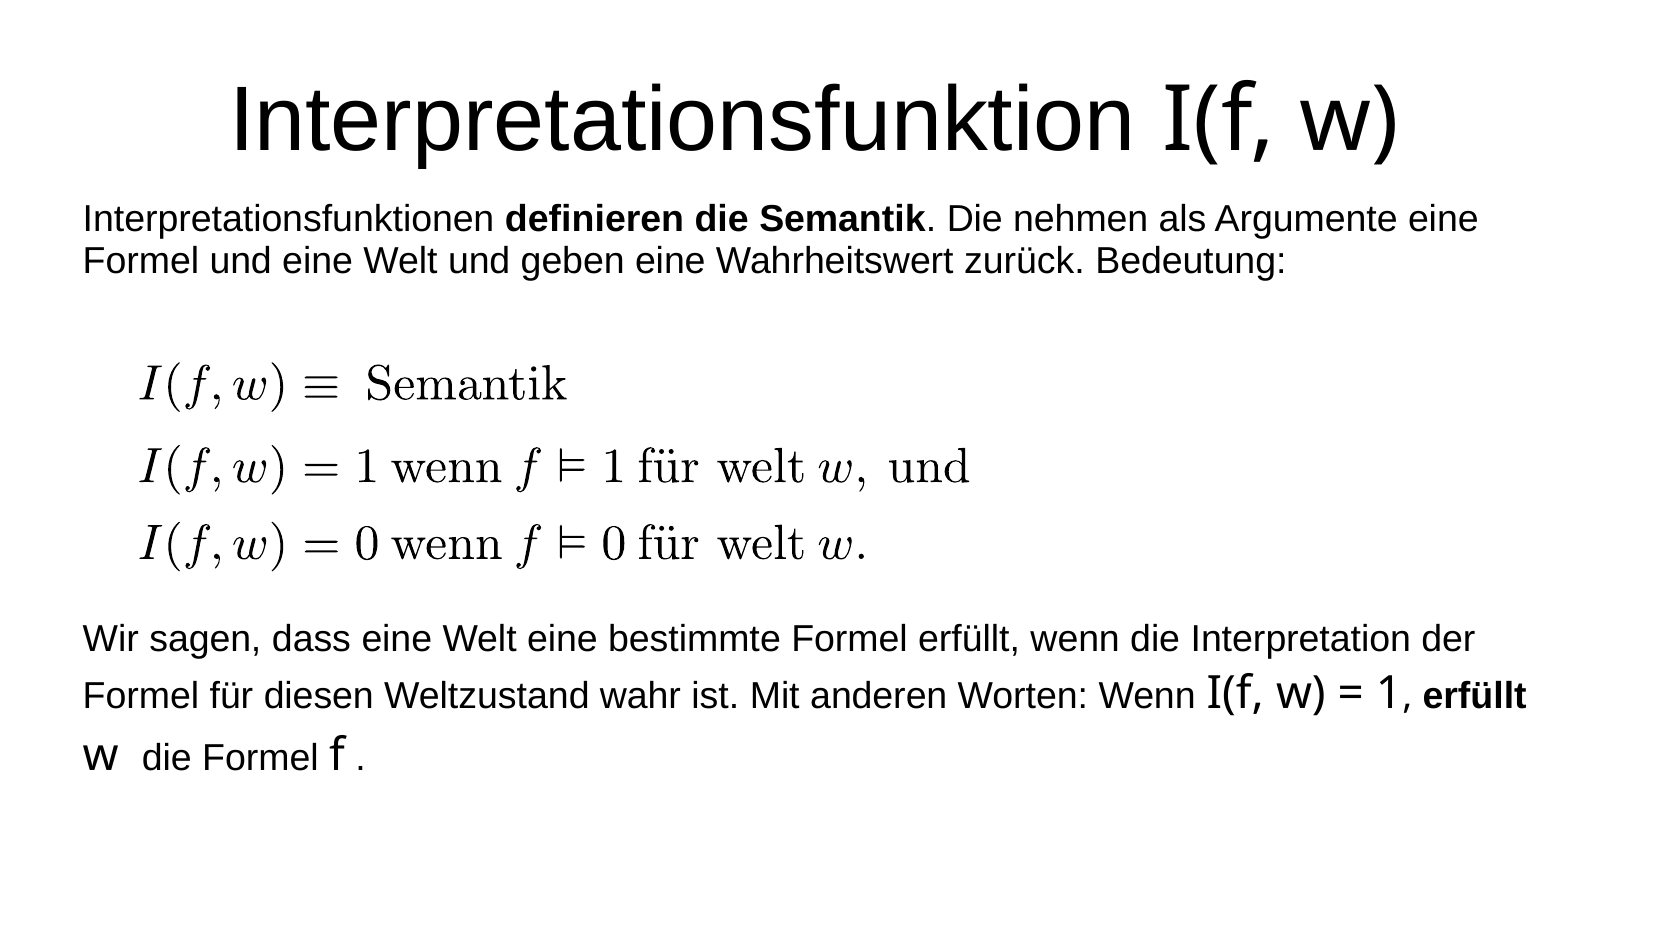

# Interpretationsfunktion I(f, w)
Interpretationsfunktionen definieren die Semantik. Die nehmen als Argumente eine Formel und eine Welt und geben eine Wahrheitswert zurück. Bedeutung:
Wir sagen, dass eine Welt eine bestimmte Formel erfüllt, wenn die Interpretation der Formel für diesen Weltzustand wahr ist. Mit anderen Worten: Wenn I(f, w) = 1, erfüllt w die Formel f .